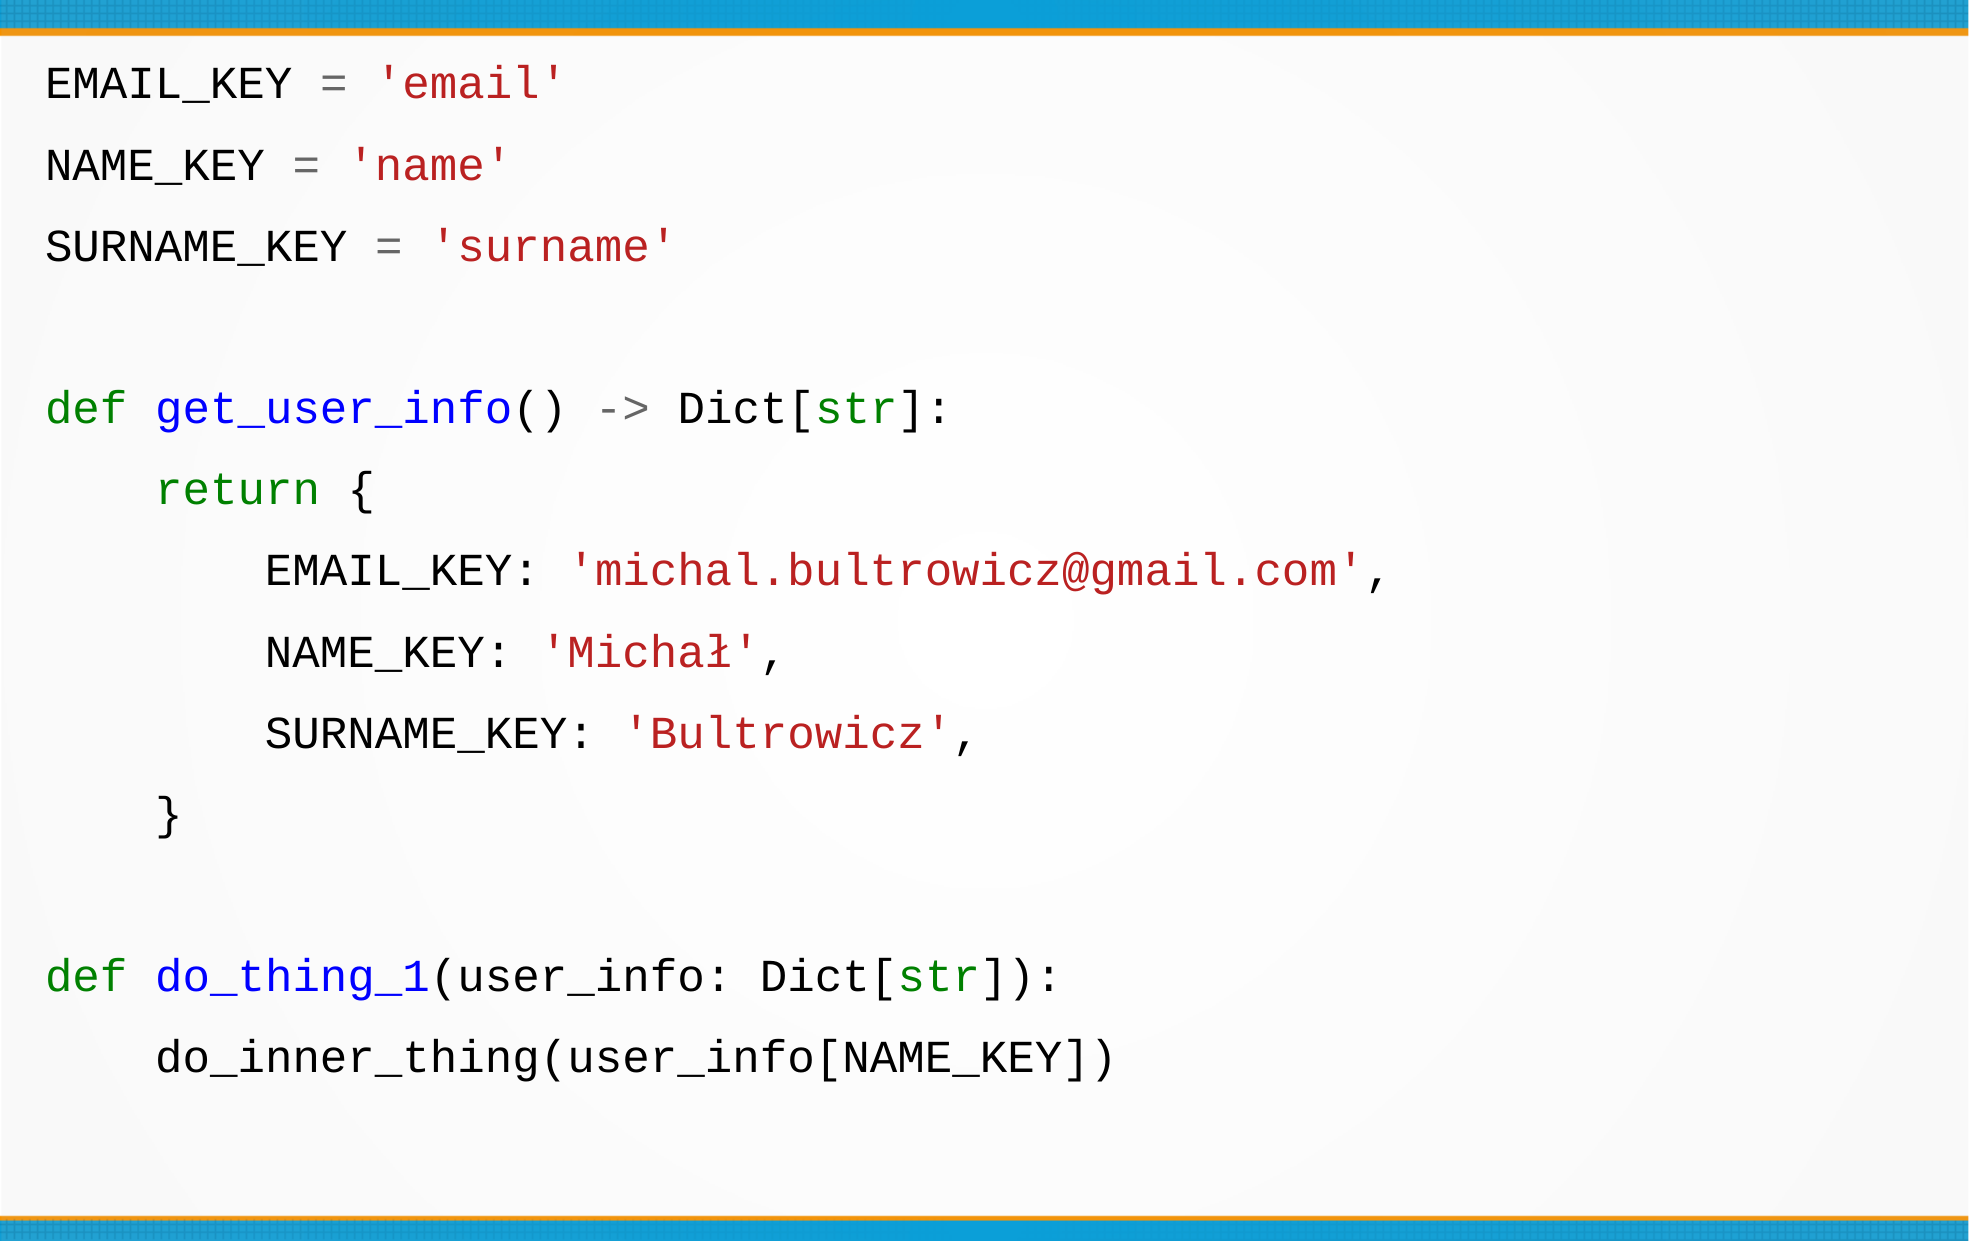

# EMAIL_KEY = 'email'
NAME_KEY = 'name'
SURNAME_KEY = 'surname'
def get_user_info() -> Dict[str]:
 return {
 EMAIL_KEY: 'michal.bultrowicz@gmail.com',
 NAME_KEY: 'Michał',
 SURNAME_KEY: 'Bultrowicz',
 }
def do_thing_1(user_info: Dict[str]):
 do_inner_thing(user_info[NAME_KEY])